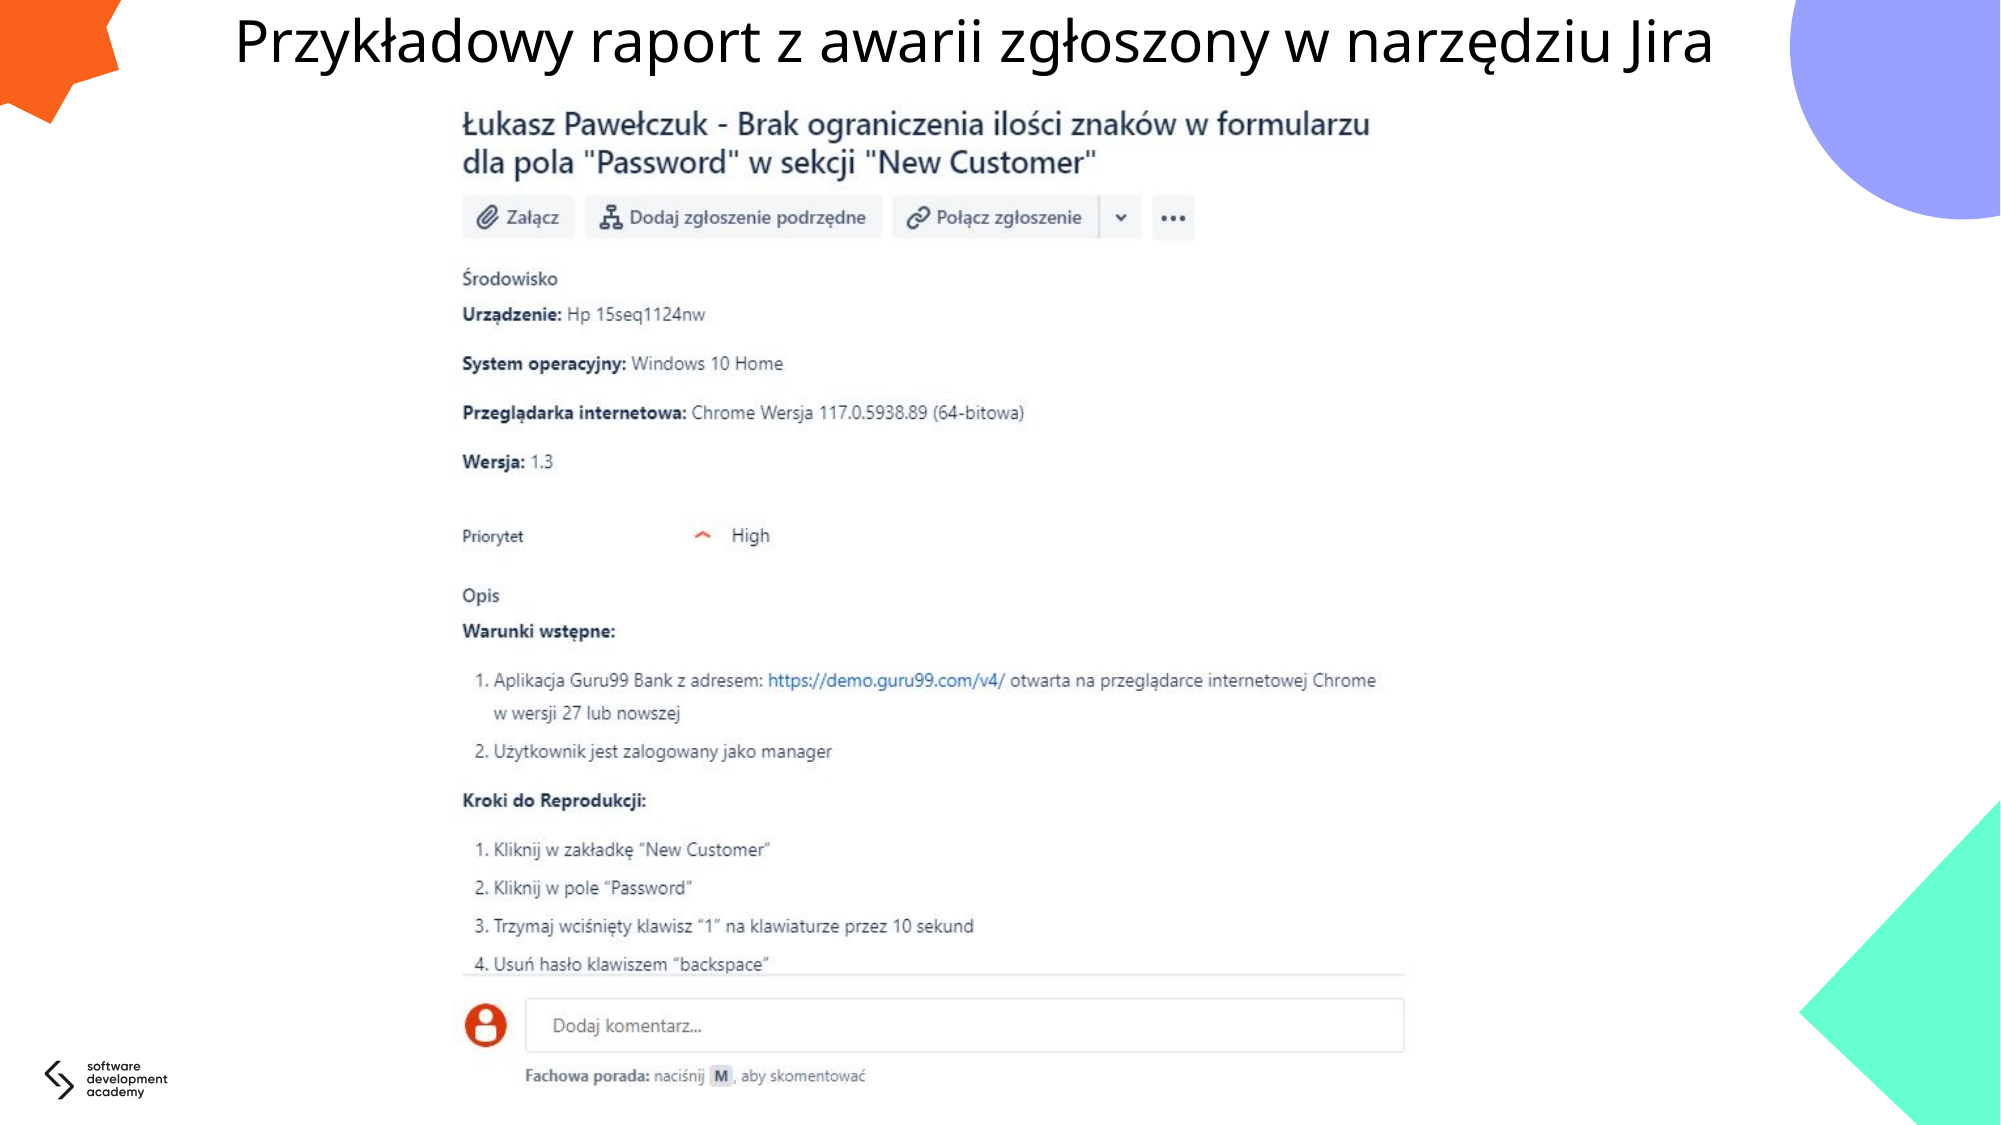

# Przykładowy raport z awarii zgłoszony w narzędziu Jira